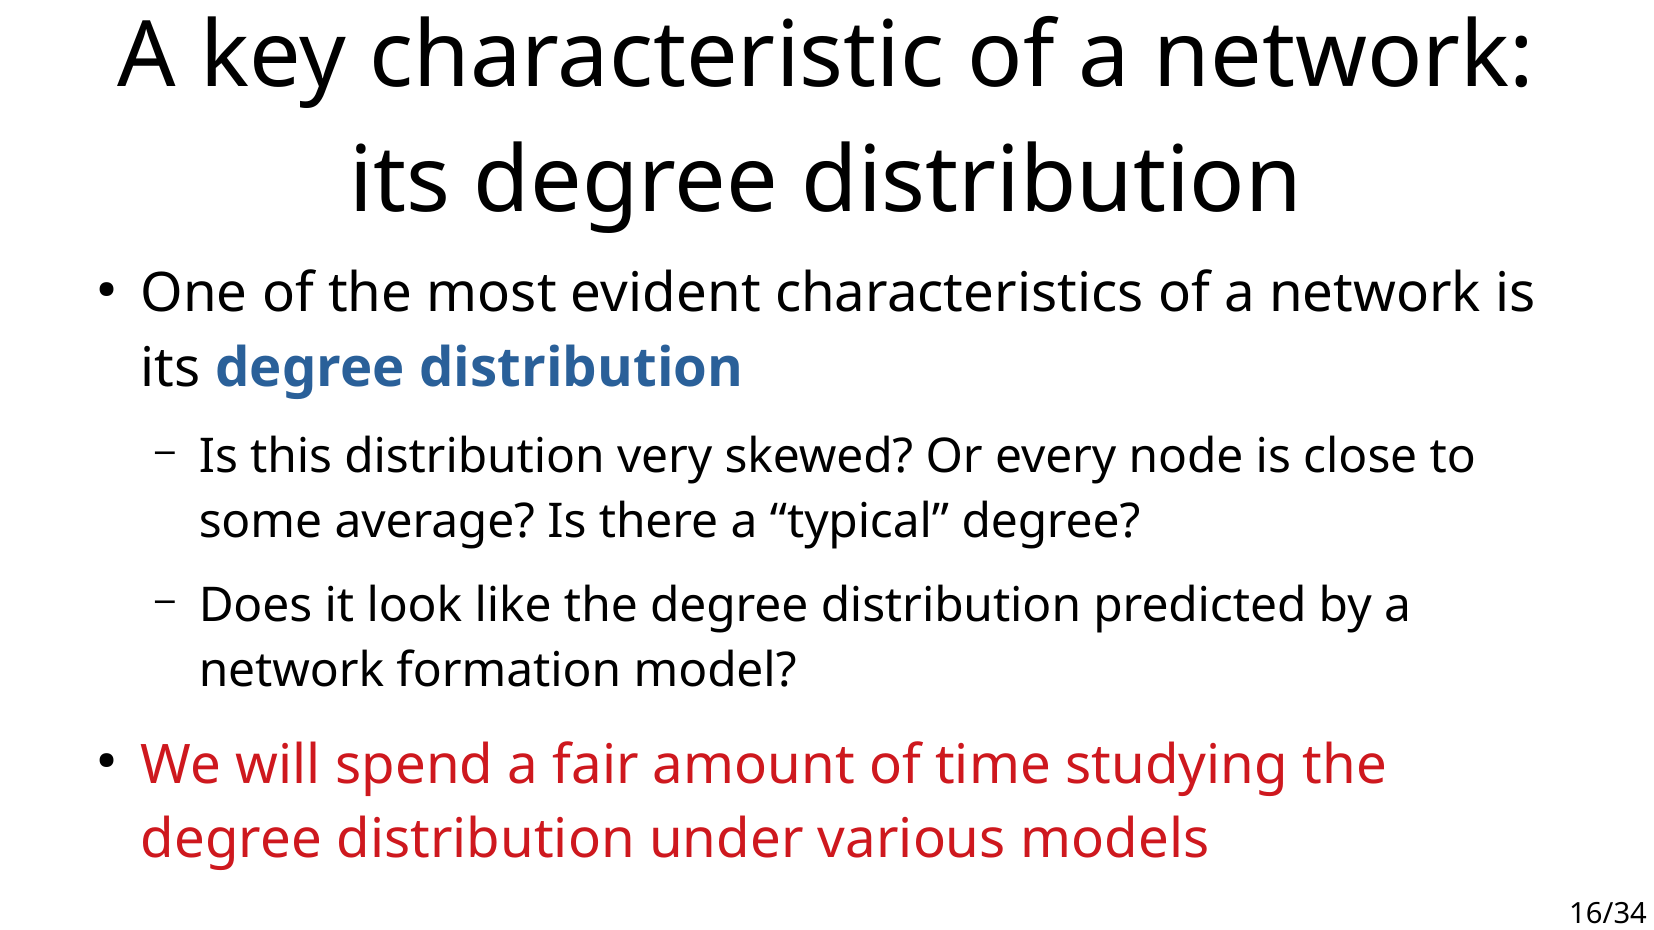

# A key characteristic of a network: its degree distribution
One of the most evident characteristics of a network is its degree distribution
Is this distribution very skewed? Or every node is close to some average? Is there a “typical” degree?
Does it look like the degree distribution predicted by a network formation model?
We will spend a fair amount of time studying the degree distribution under various models
16